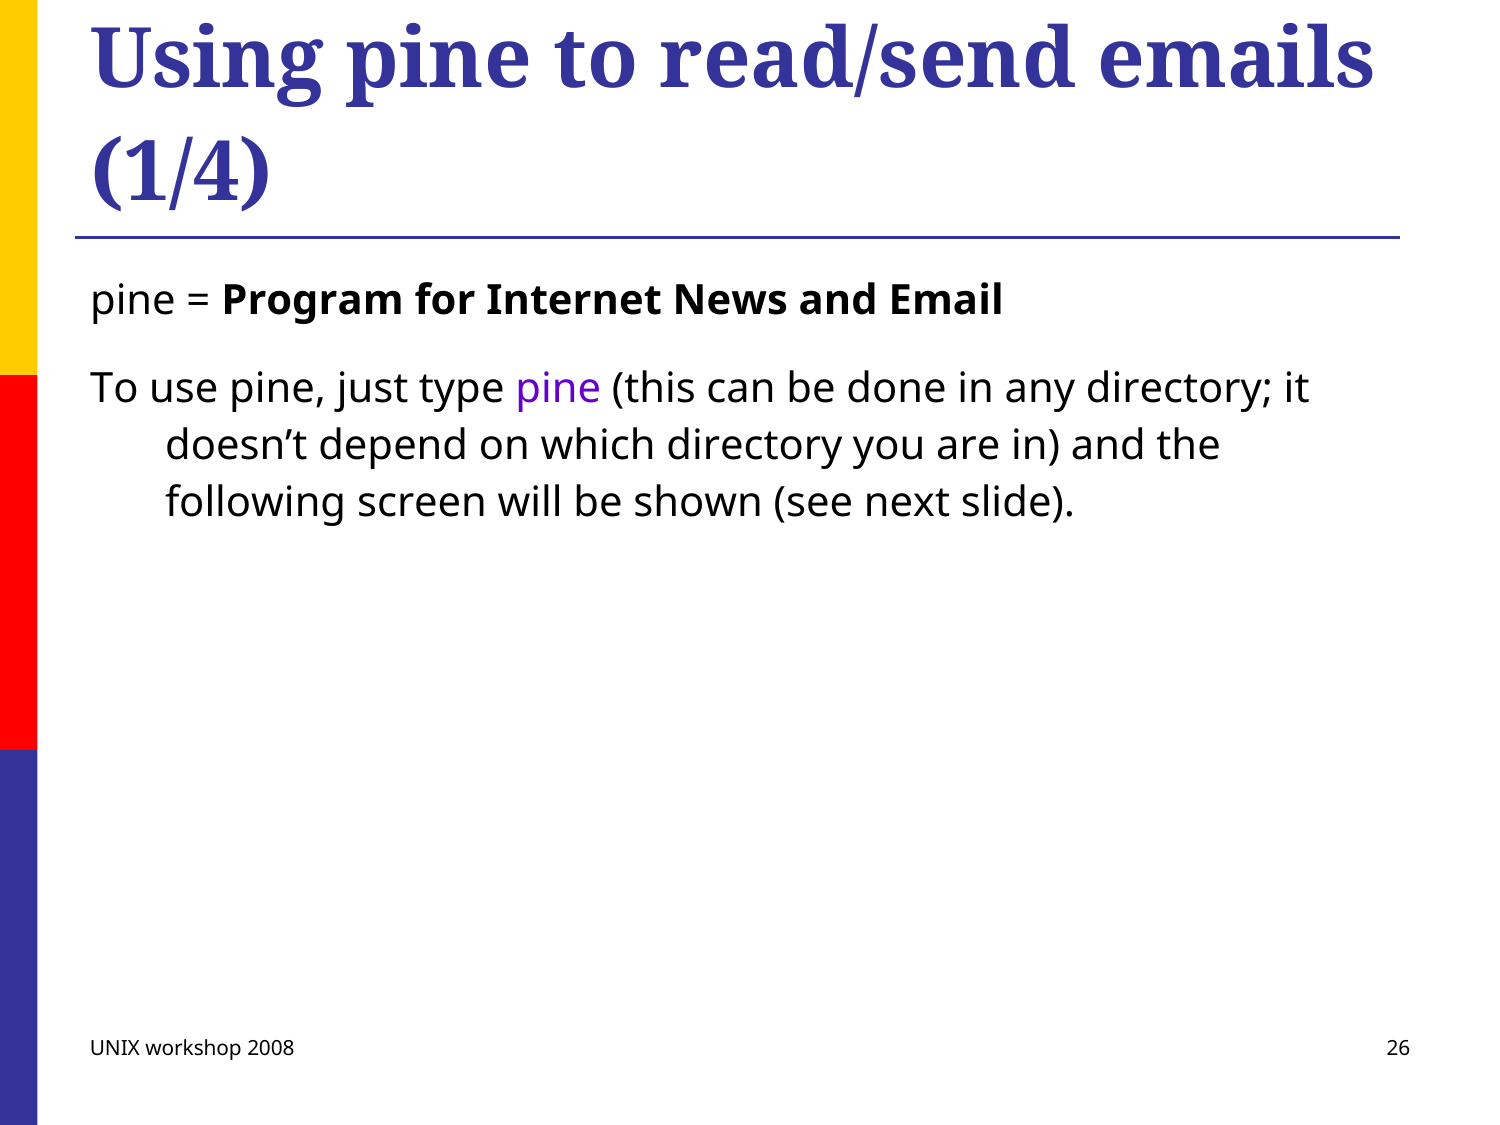

# Using pine to read/send emails (1/4)
pine = Program for Internet News and Email
To use pine, just type pine (this can be done in any directory; it doesn’t depend on which directory you are in) and the following screen will be shown (see next slide).
UNIX workshop 2008